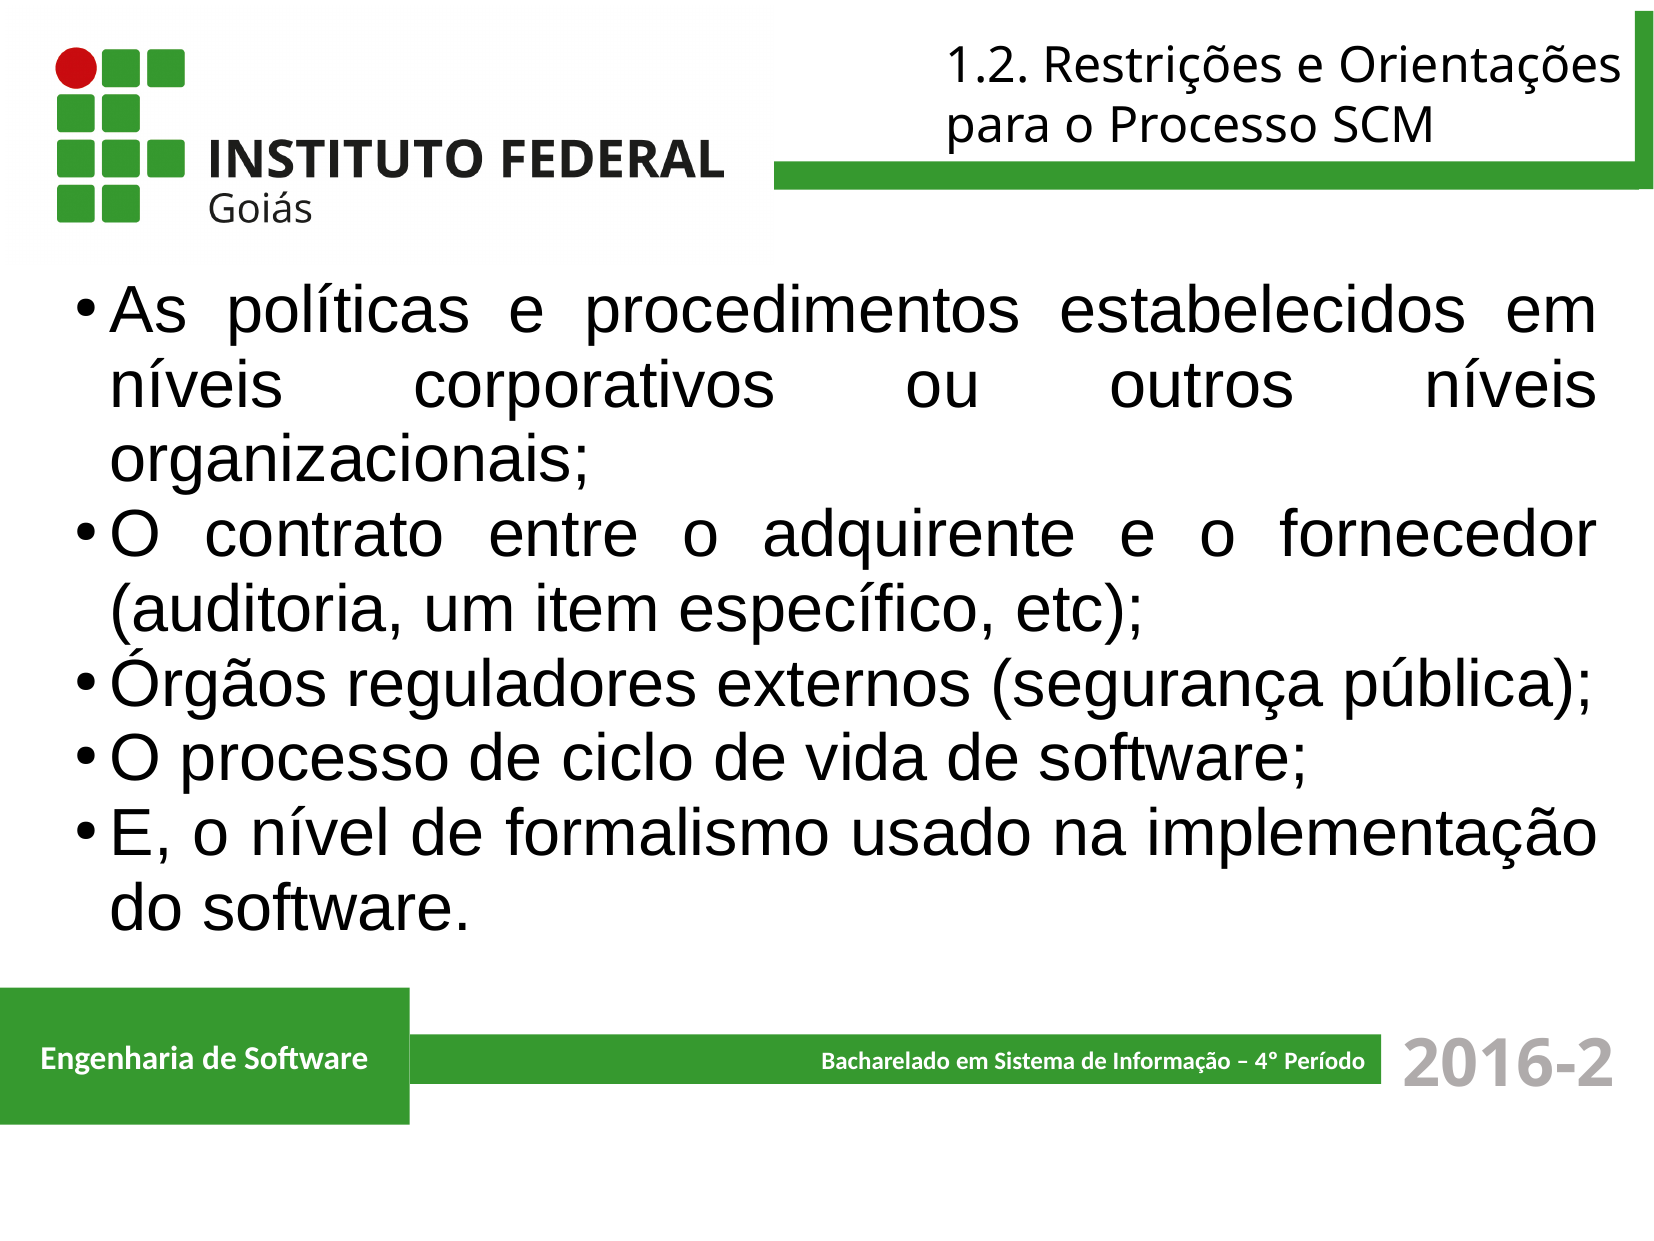

1.2. Restrições e Orientações
para o Processo SCM
As políticas e procedimentos estabelecidos em níveis corporativos ou outros níveis organizacionais;
O contrato entre o adquirente e o fornecedor (auditoria, um item específico, etc);
Órgãos reguladores externos (segurança pública);
O processo de ciclo de vida de software;
E, o nível de formalismo usado na implementação do software.
Engenharia de Software
2016-2
Bacharelado em Sistema de Informação – 4º Período